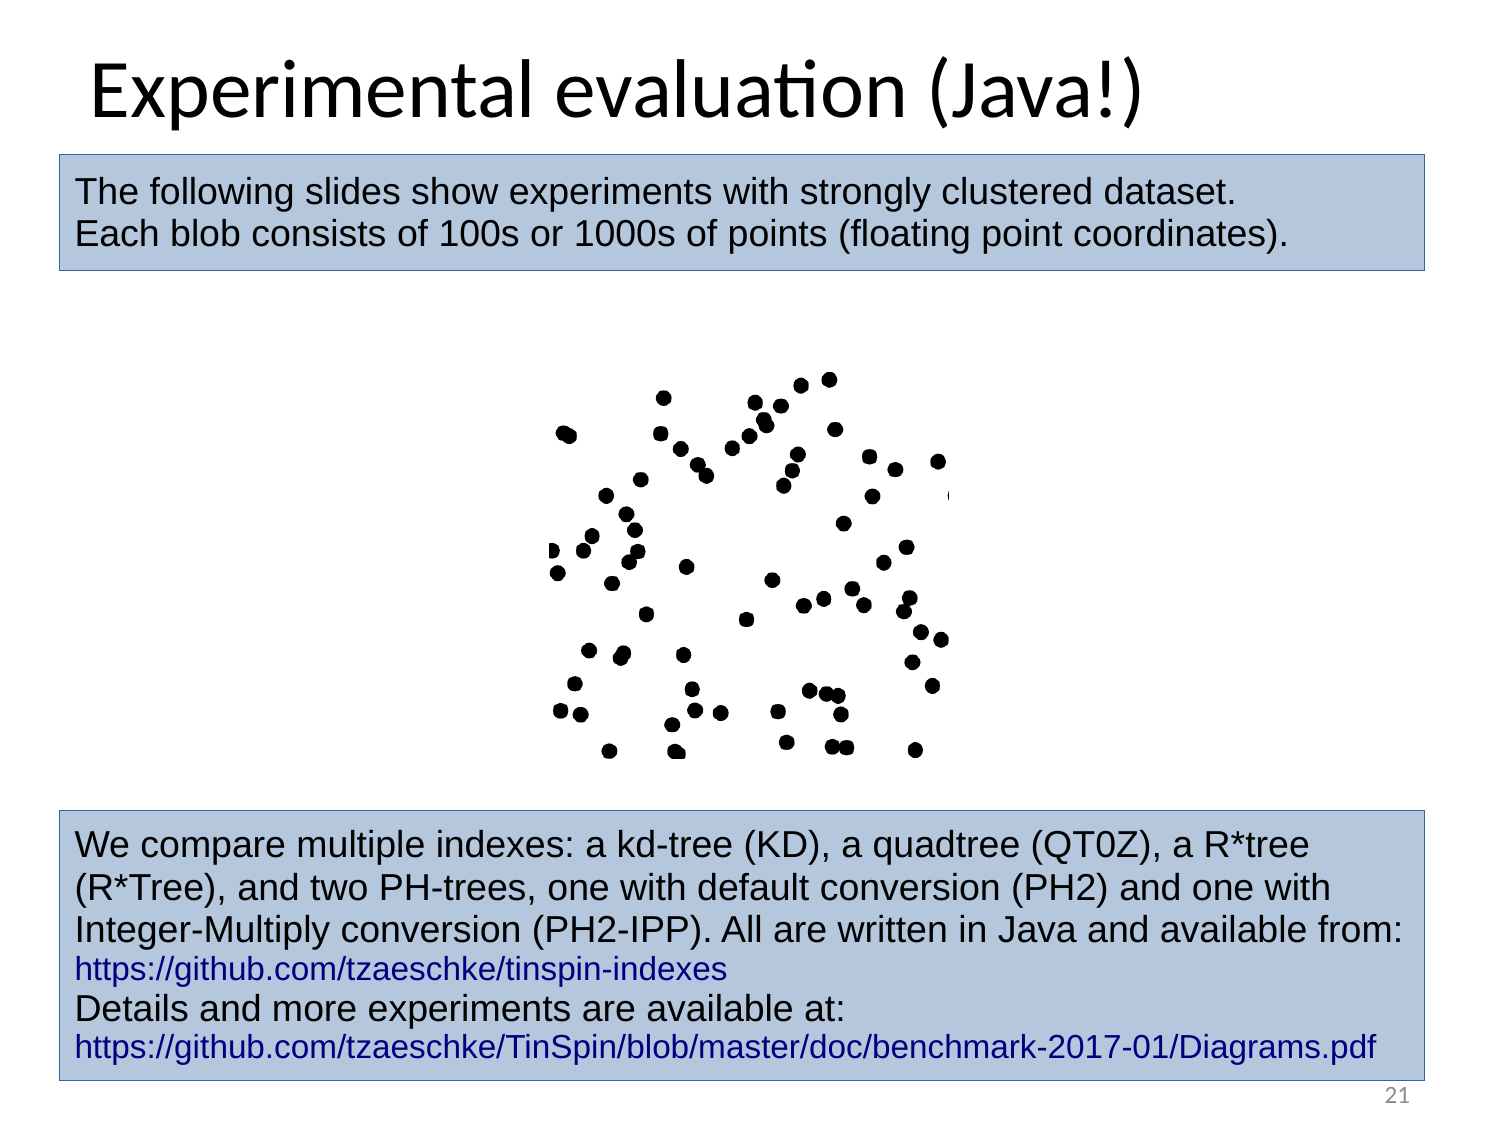

Experimental evaluation (Java!)
The following slides show experiments with strongly clustered dataset.
Each blob consists of 100s or 1000s of points (floating point coordinates).
We compare multiple indexes: a kd-tree (KD), a quadtree (QT0Z), a R*tree (R*Tree), and two PH-trees, one with default conversion (PH2) and one with Integer-Multiply conversion (PH2-IPP). All are written in Java and available from:
https://github.com/tzaeschke/tinspin-indexes
Details and more experiments are available at: https://github.com/tzaeschke/TinSpin/blob/master/doc/benchmark-2017-01/Diagrams.pdf